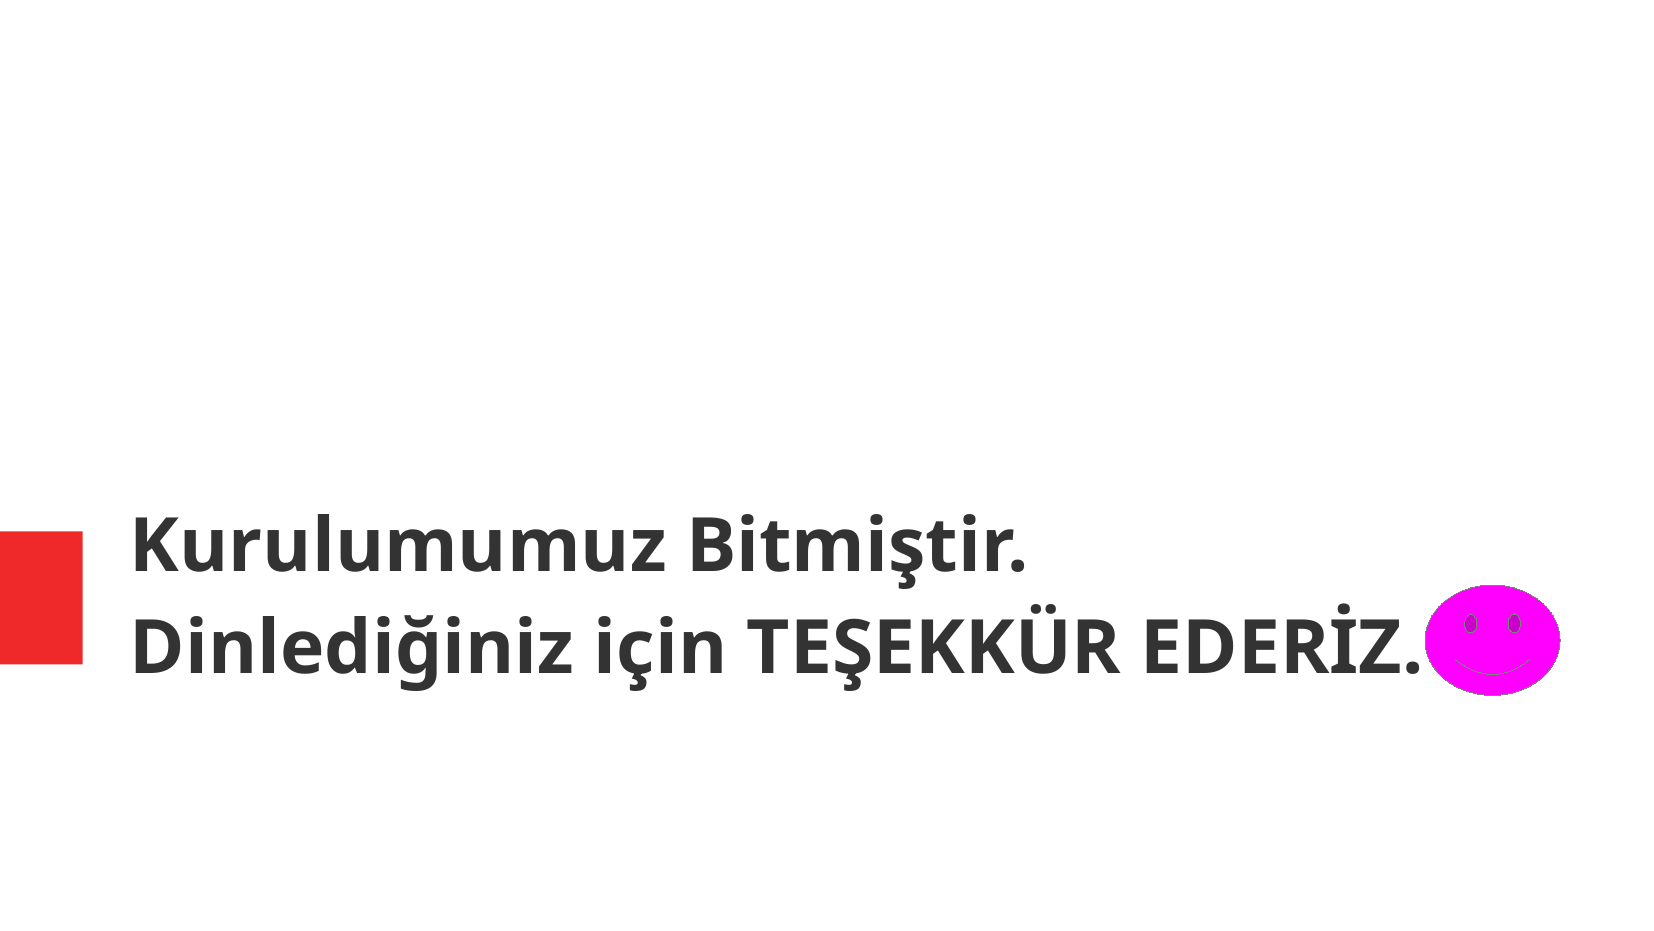

# Kurulumumuz Bitmiştir. Dinlediğiniz için TEŞEKKÜR EDERİZ.